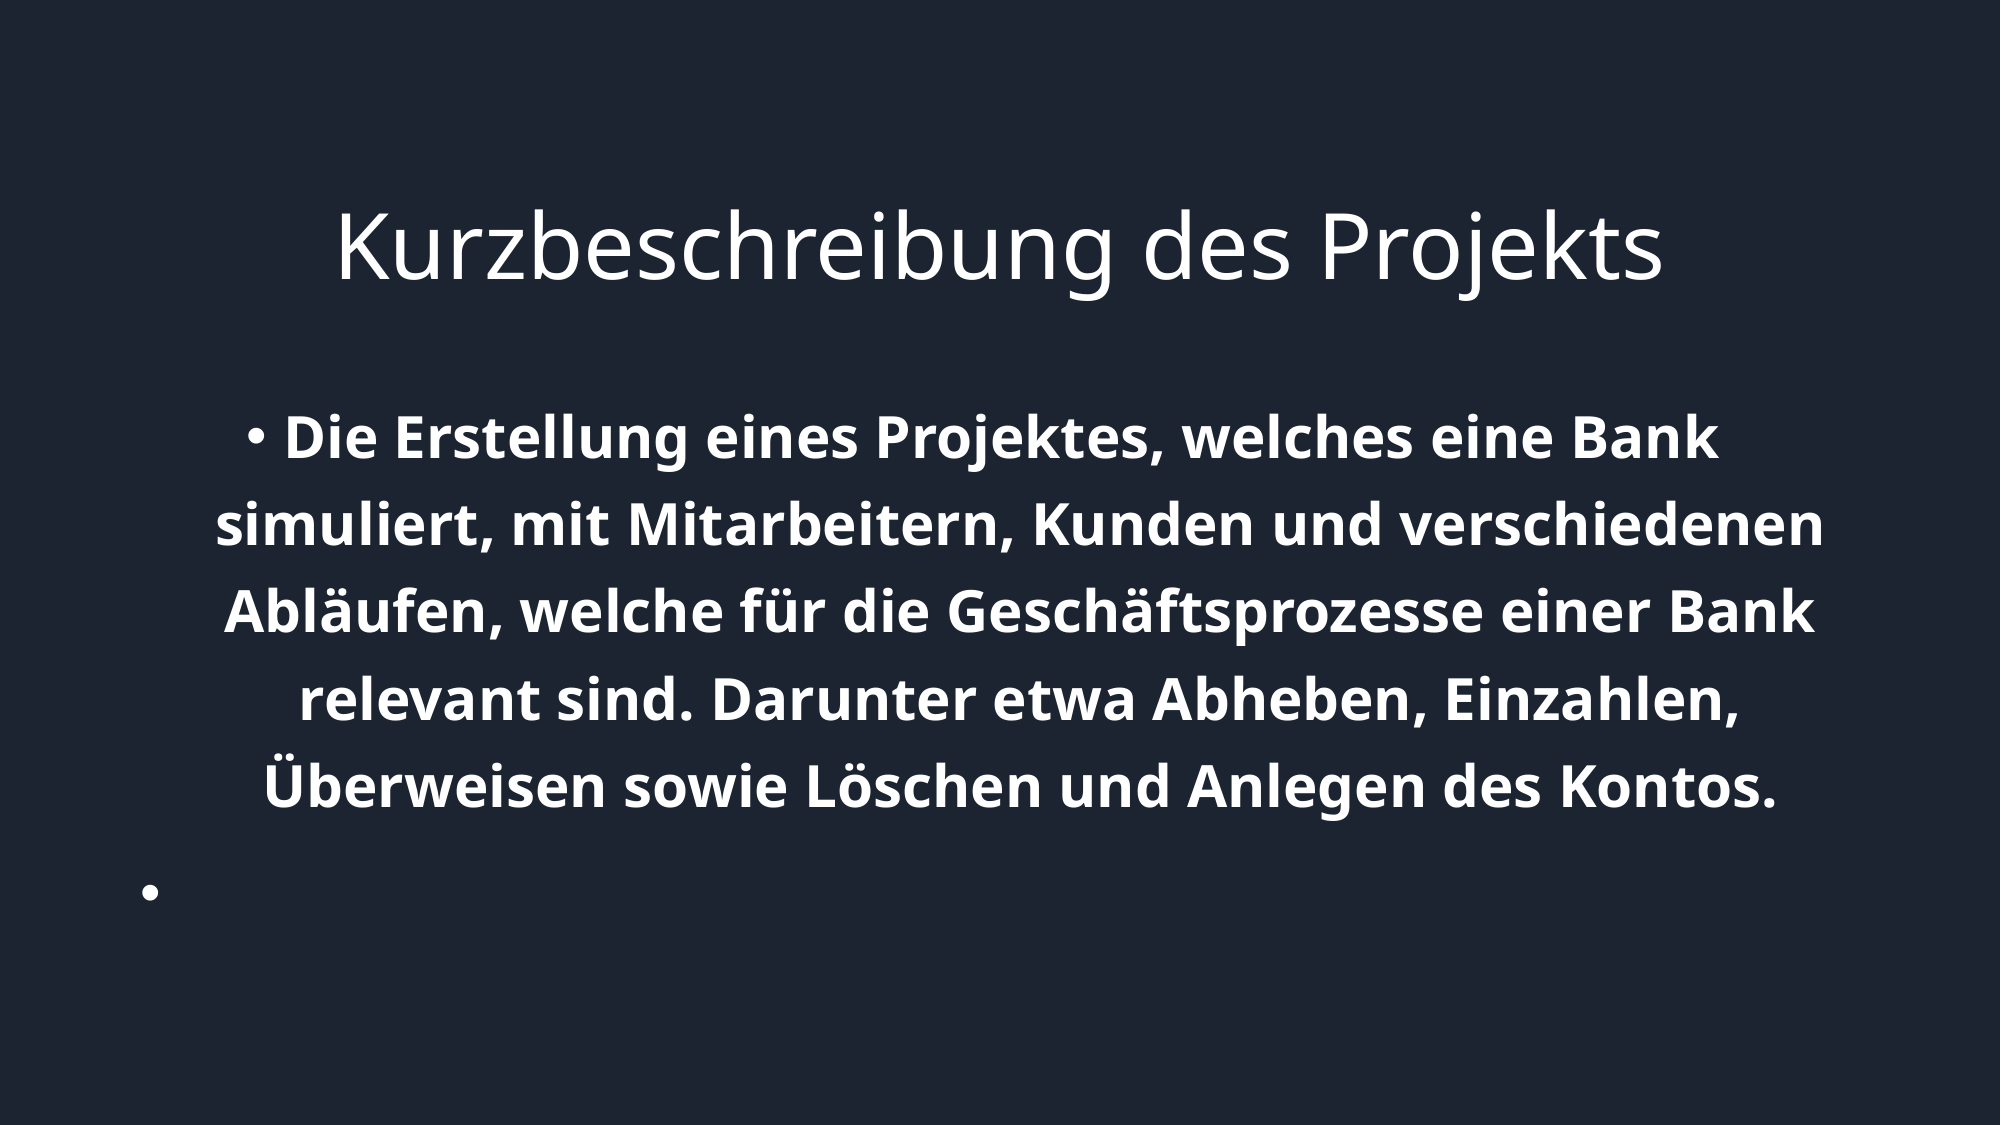

# Kurzbeschreibung des Projekts
Die Erstellung eines Projektes, welches eine Bank simuliert, mit Mitarbeitern, Kunden und verschiedenen Abläufen, welche für die Geschäftsprozesse einer Bank relevant sind. Darunter etwa Abheben, Einzahlen, Überweisen sowie Löschen und Anlegen des Kontos.